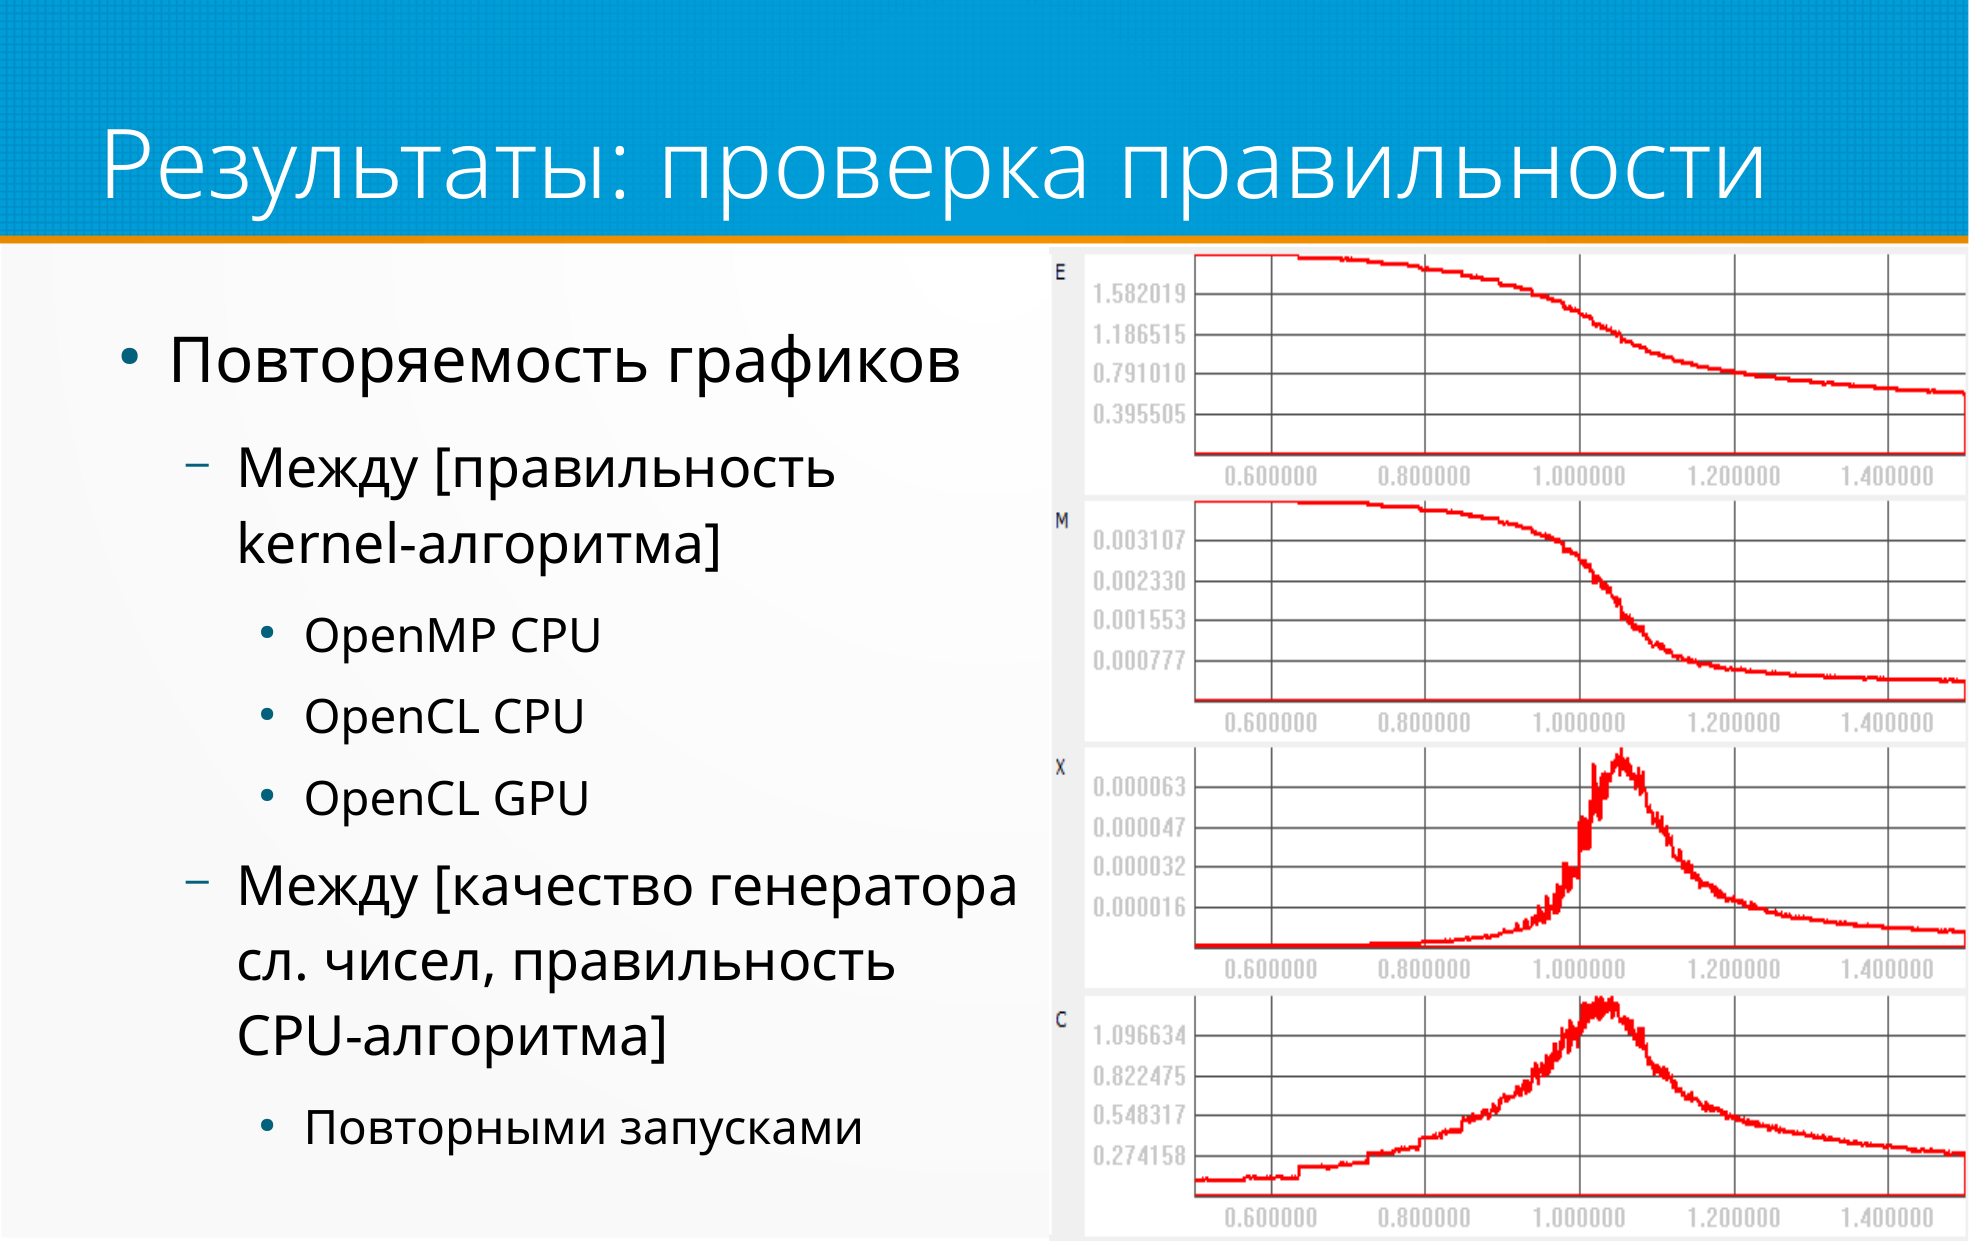

# Результаты: проверка правильности
Повторяемость графиков
Между [правильность kernel-алгоритма]
OpenMP CPU
OpenCL CPU
OpenCL GPU
Между [качество генератора сл. чисел, правильность CPU-алгоритма]
Повторными запусками